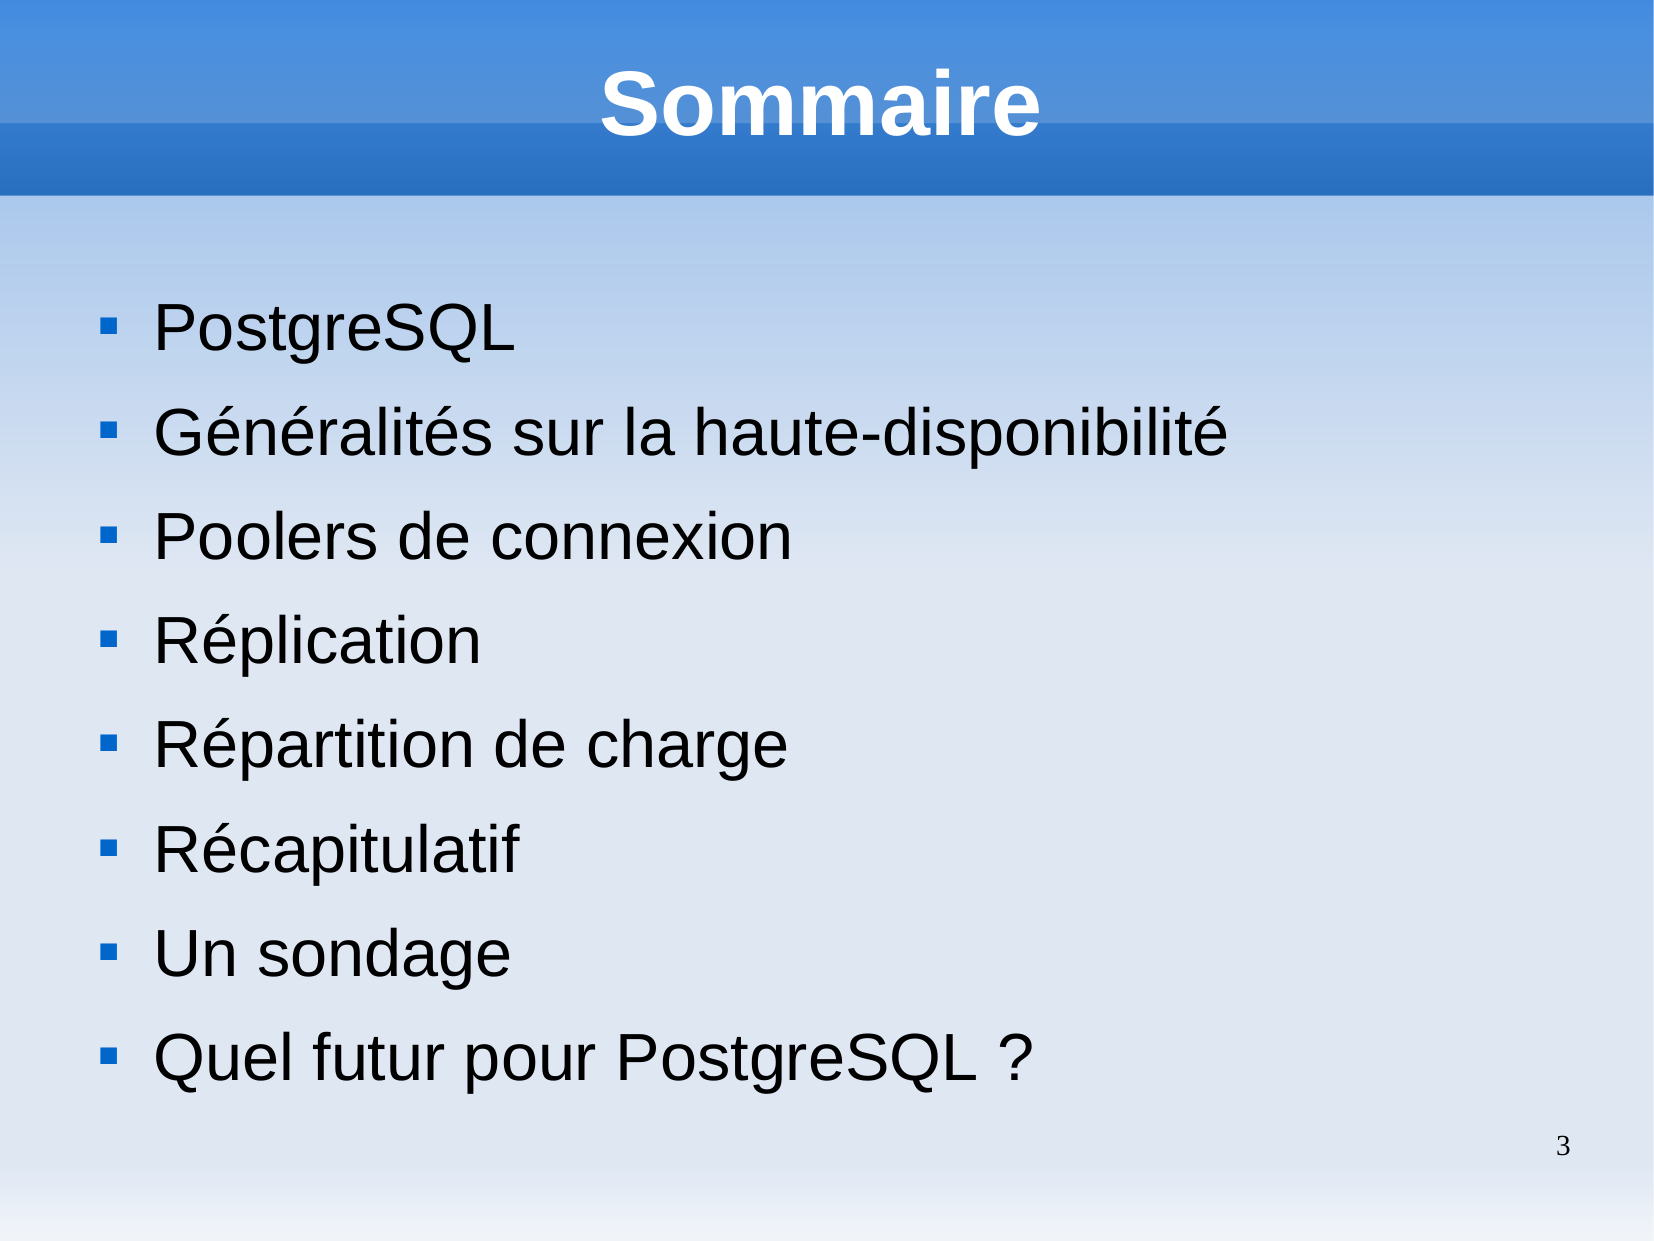

# Sommaire
PostgreSQL
Généralités sur la haute-disponibilité
Poolers de connexion
Réplication
Répartition de charge
Récapitulatif
Un sondage
Quel futur pour PostgreSQL ?
3